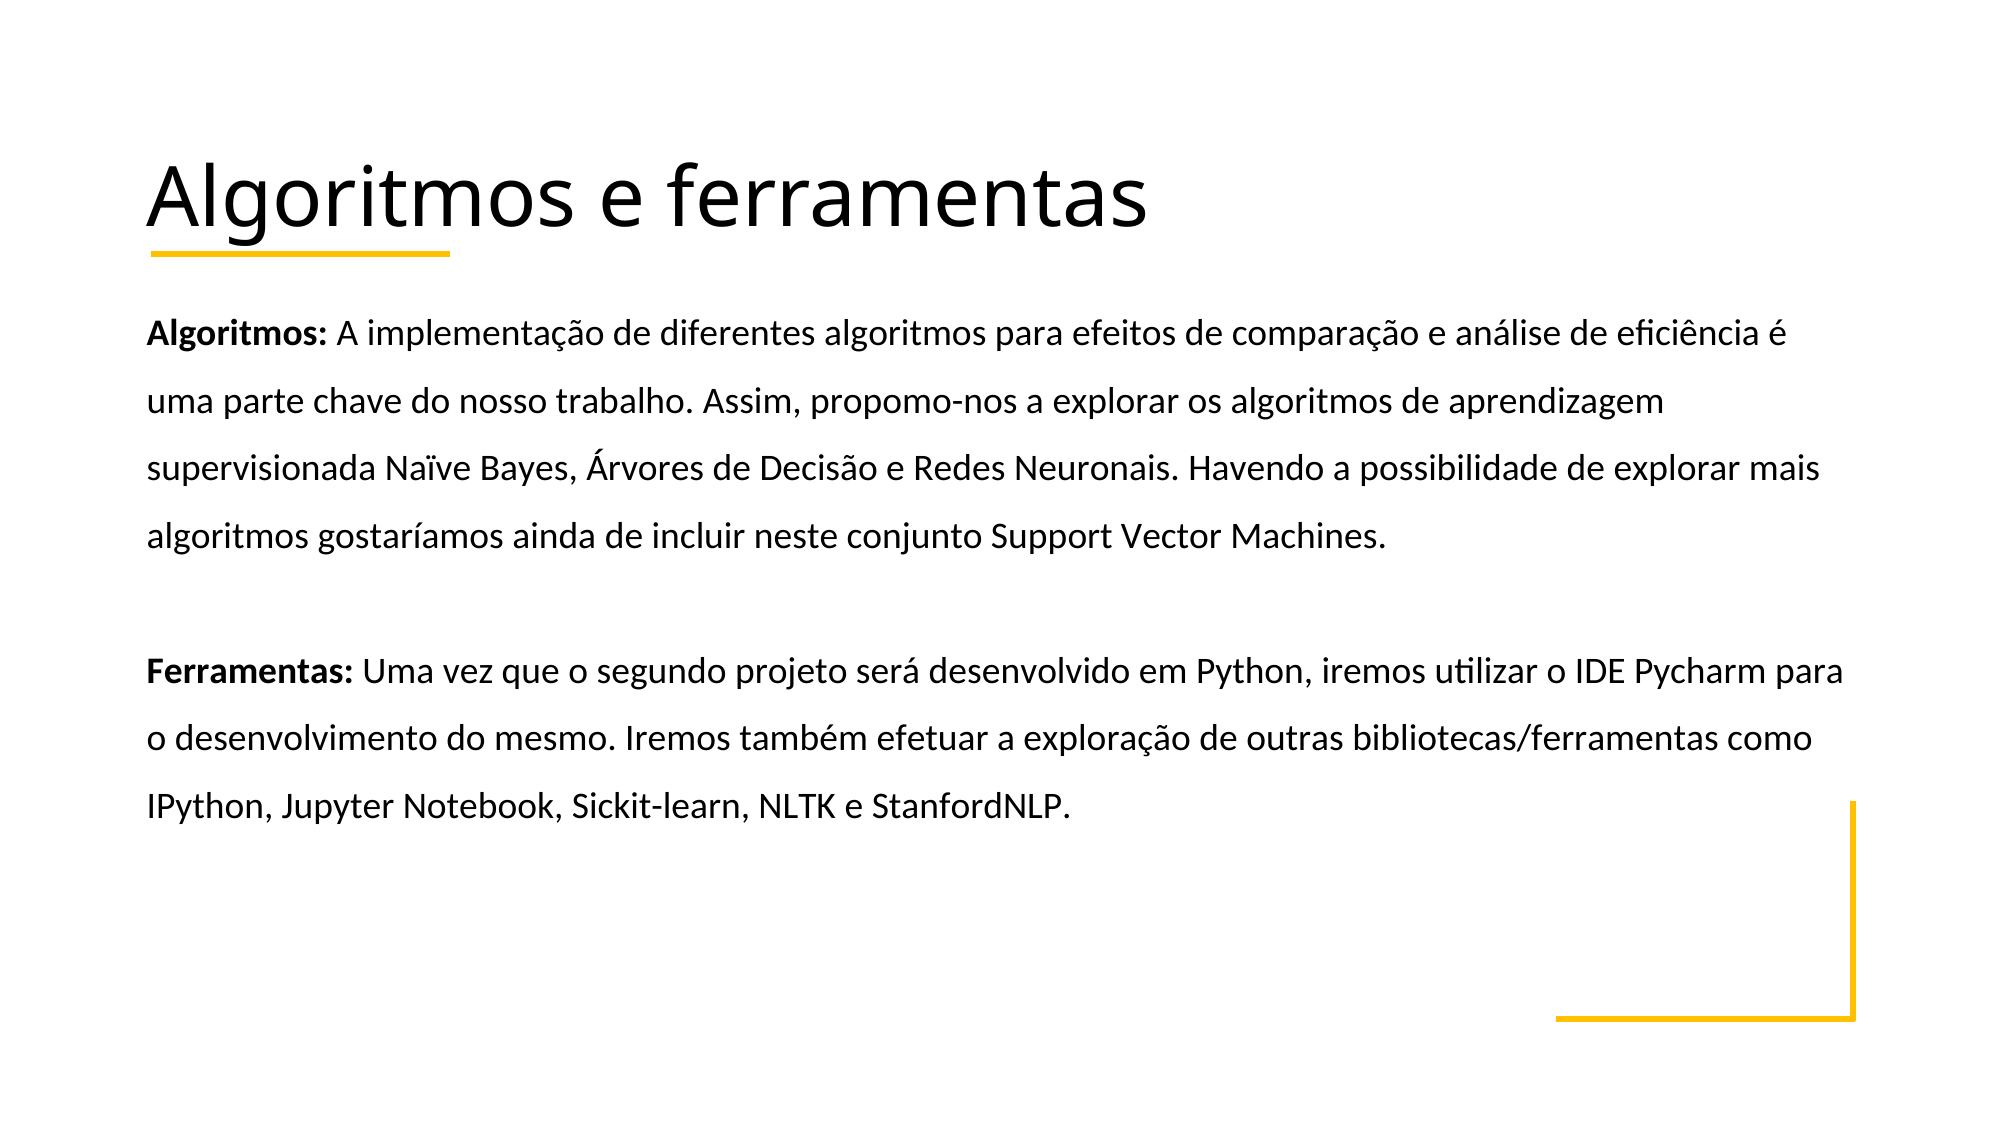

# Algoritmos e ferramentas
Algoritmos: A implementação de diferentes algoritmos para efeitos de comparação e análise de eficiência é uma parte chave do nosso trabalho. Assim, propomo-nos a explorar os algoritmos de aprendizagem supervisionada Naïve Bayes, Árvores de Decisão e Redes Neuronais. Havendo a possibilidade de explorar mais algoritmos gostaríamos ainda de incluir neste conjunto Support Vector Machines.
Ferramentas: Uma vez que o segundo projeto será desenvolvido em Python, iremos utilizar o IDE Pycharm para o desenvolvimento do mesmo. Iremos também efetuar a exploração de outras bibliotecas/ferramentas como IPython, Jupyter Notebook, Sickit-learn, NLTK e StanfordNLP.